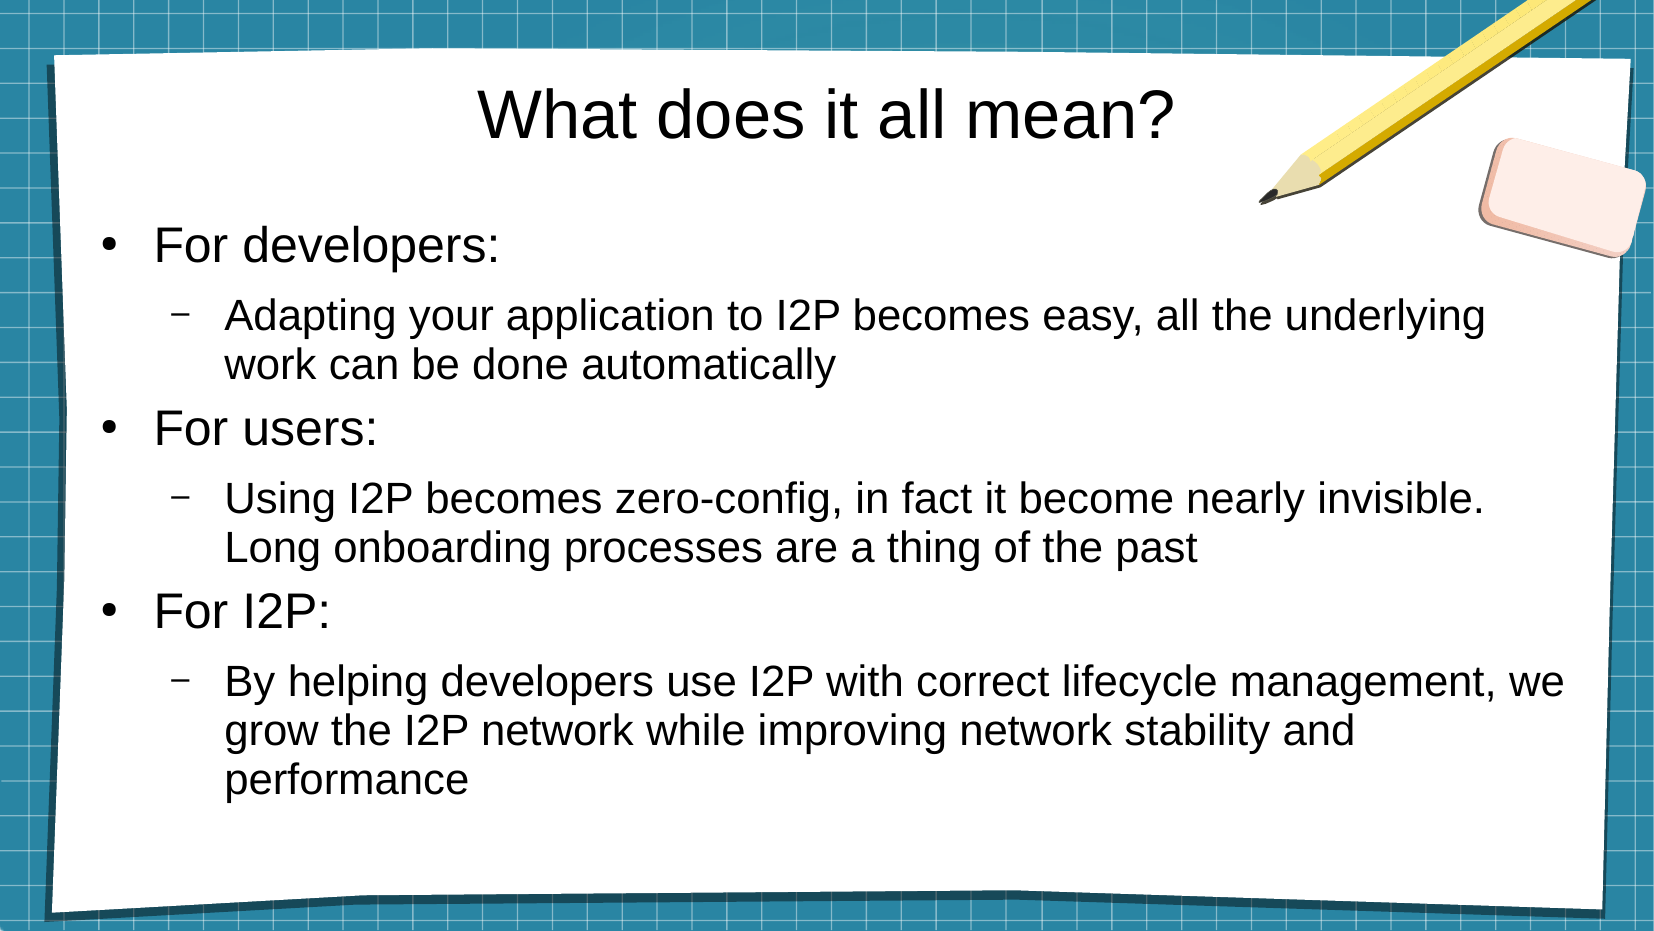

# What does it all mean?
For developers:
Adapting your application to I2P becomes easy, all the underlying work can be done automatically
For users:
Using I2P becomes zero-config, in fact it become nearly invisible. Long onboarding processes are a thing of the past
For I2P:
By helping developers use I2P with correct lifecycle management, we grow the I2P network while improving network stability and performance